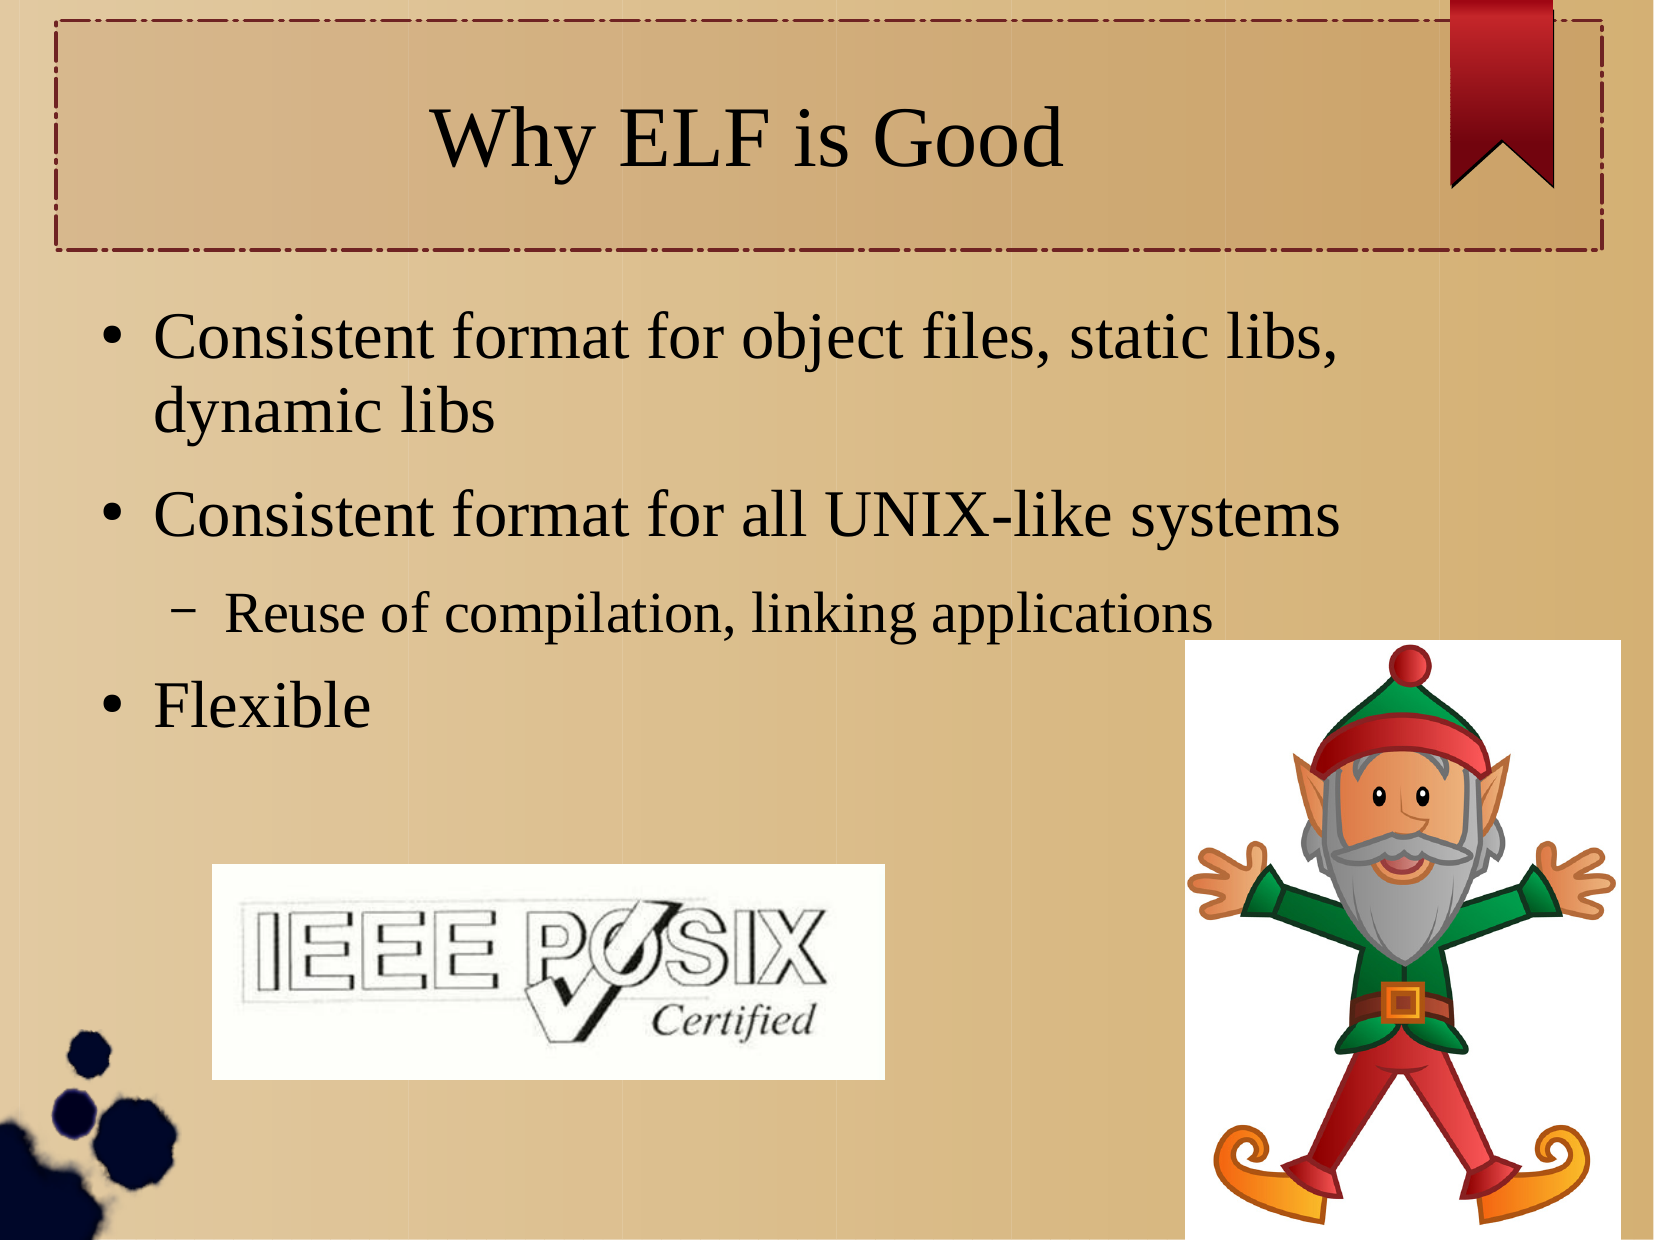

# Why ELF is Good
Consistent format for object files, static libs, dynamic libs
Consistent format for all UNIX-like systems
Reuse of compilation, linking applications
Flexible